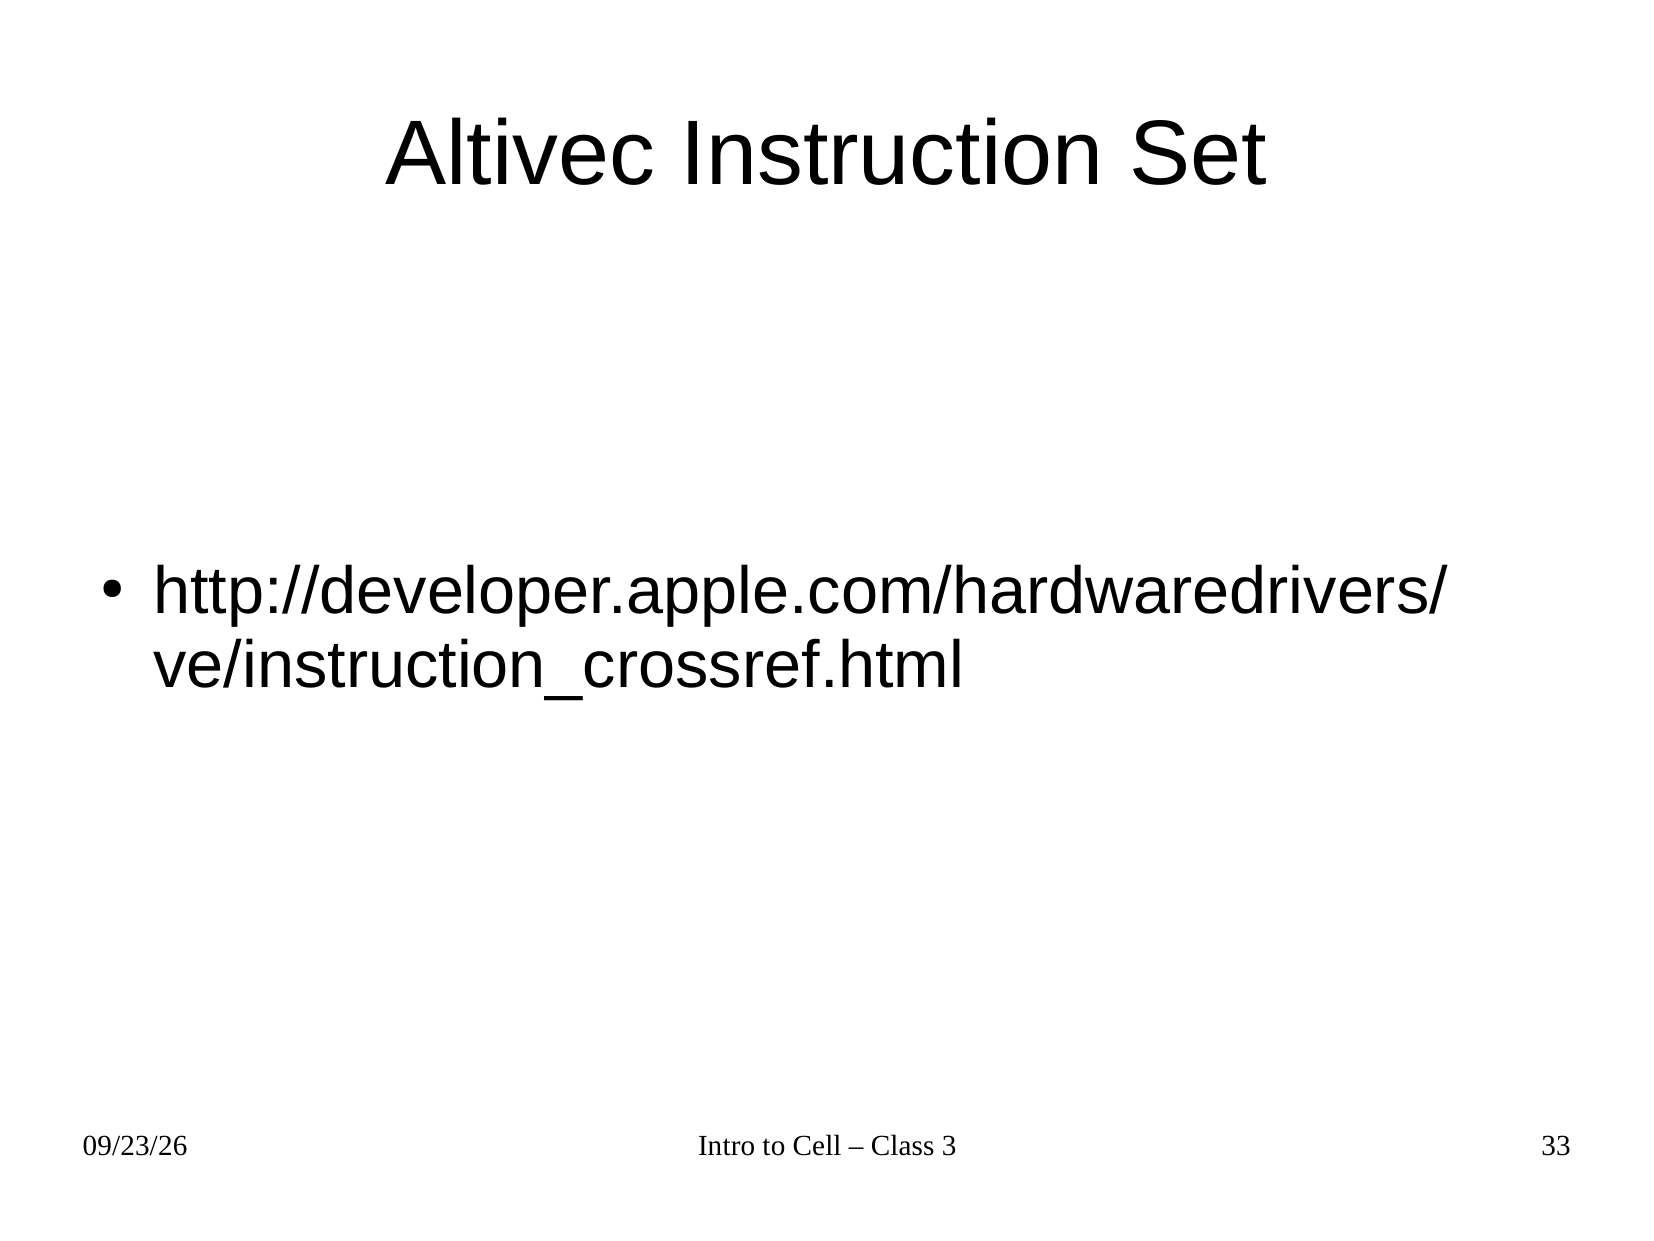

# Altivec Instruction Set
http://developer.apple.com/hardwaredrivers/ve/instruction_crossref.html
Cell Programming Workshop
33